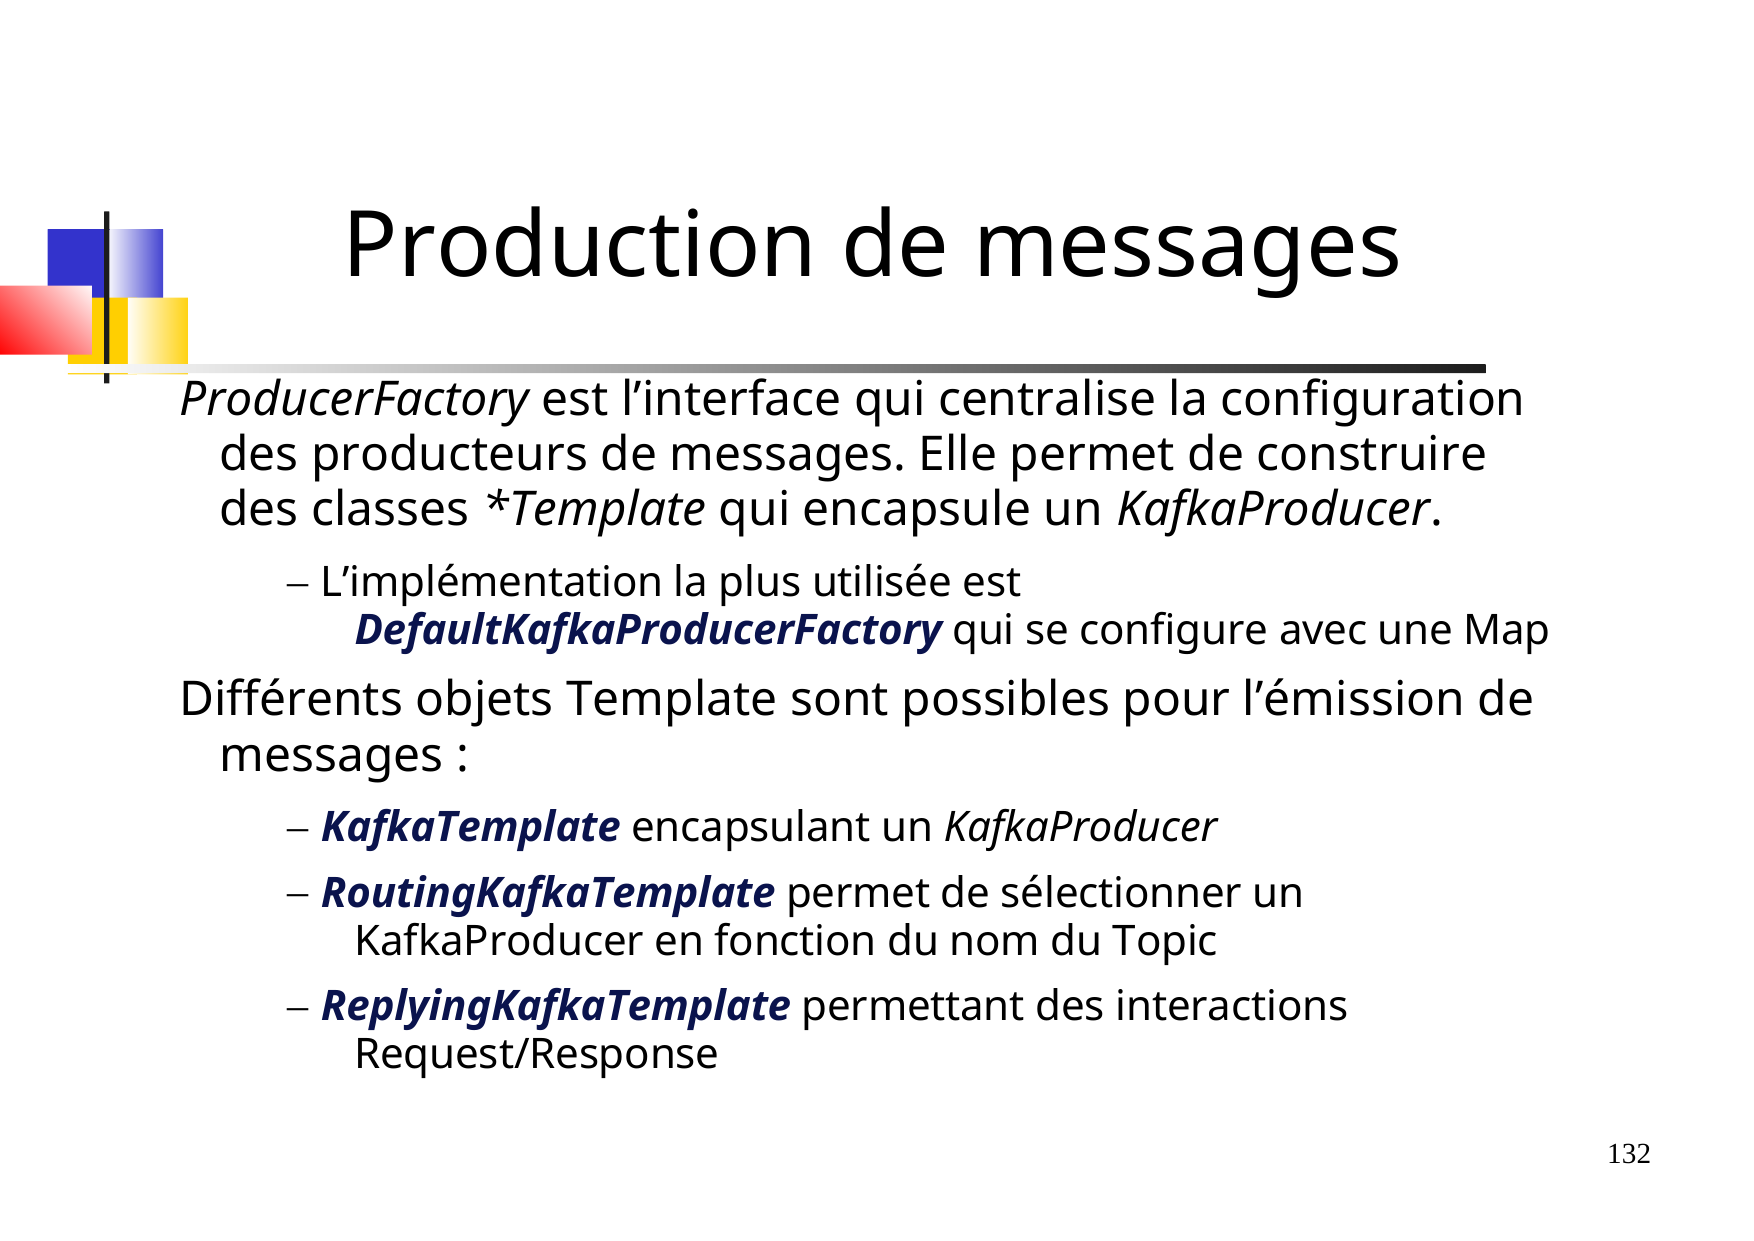

# Production de messages
ProducerFactory est l’interface qui centralise la configuration des producteurs de messages. Elle permet de construire des classes *Template qui encapsule un KafkaProducer.
L’implémentation la plus utilisée est DefaultKafkaProducerFactory qui se configure avec une Map
Différents objets Template sont possibles pour l’émission de messages :
KafkaTemplate encapsulant un KafkaProducer
RoutingKafkaTemplate permet de sélectionner un KafkaProducer en fonction du nom du Topic
ReplyingKafkaTemplate permettant des interactions Request/Response